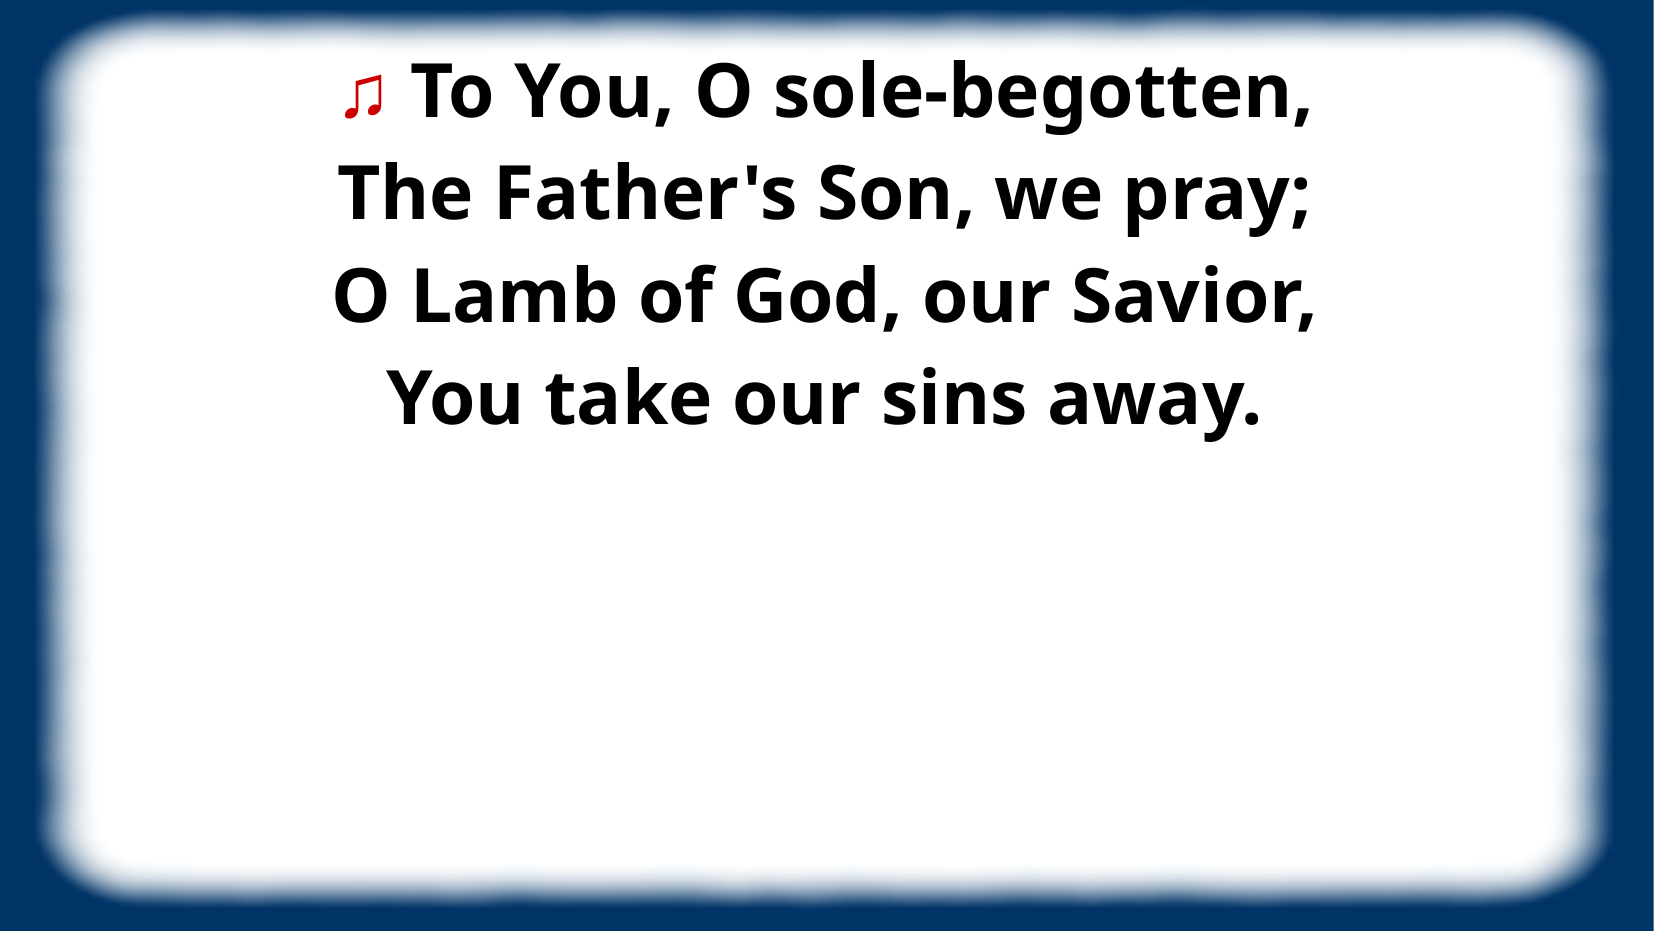

♫ To You, O sole-begotten,
The Father's Son, we pray;
O Lamb of God, our Savior,
You take our sins away.